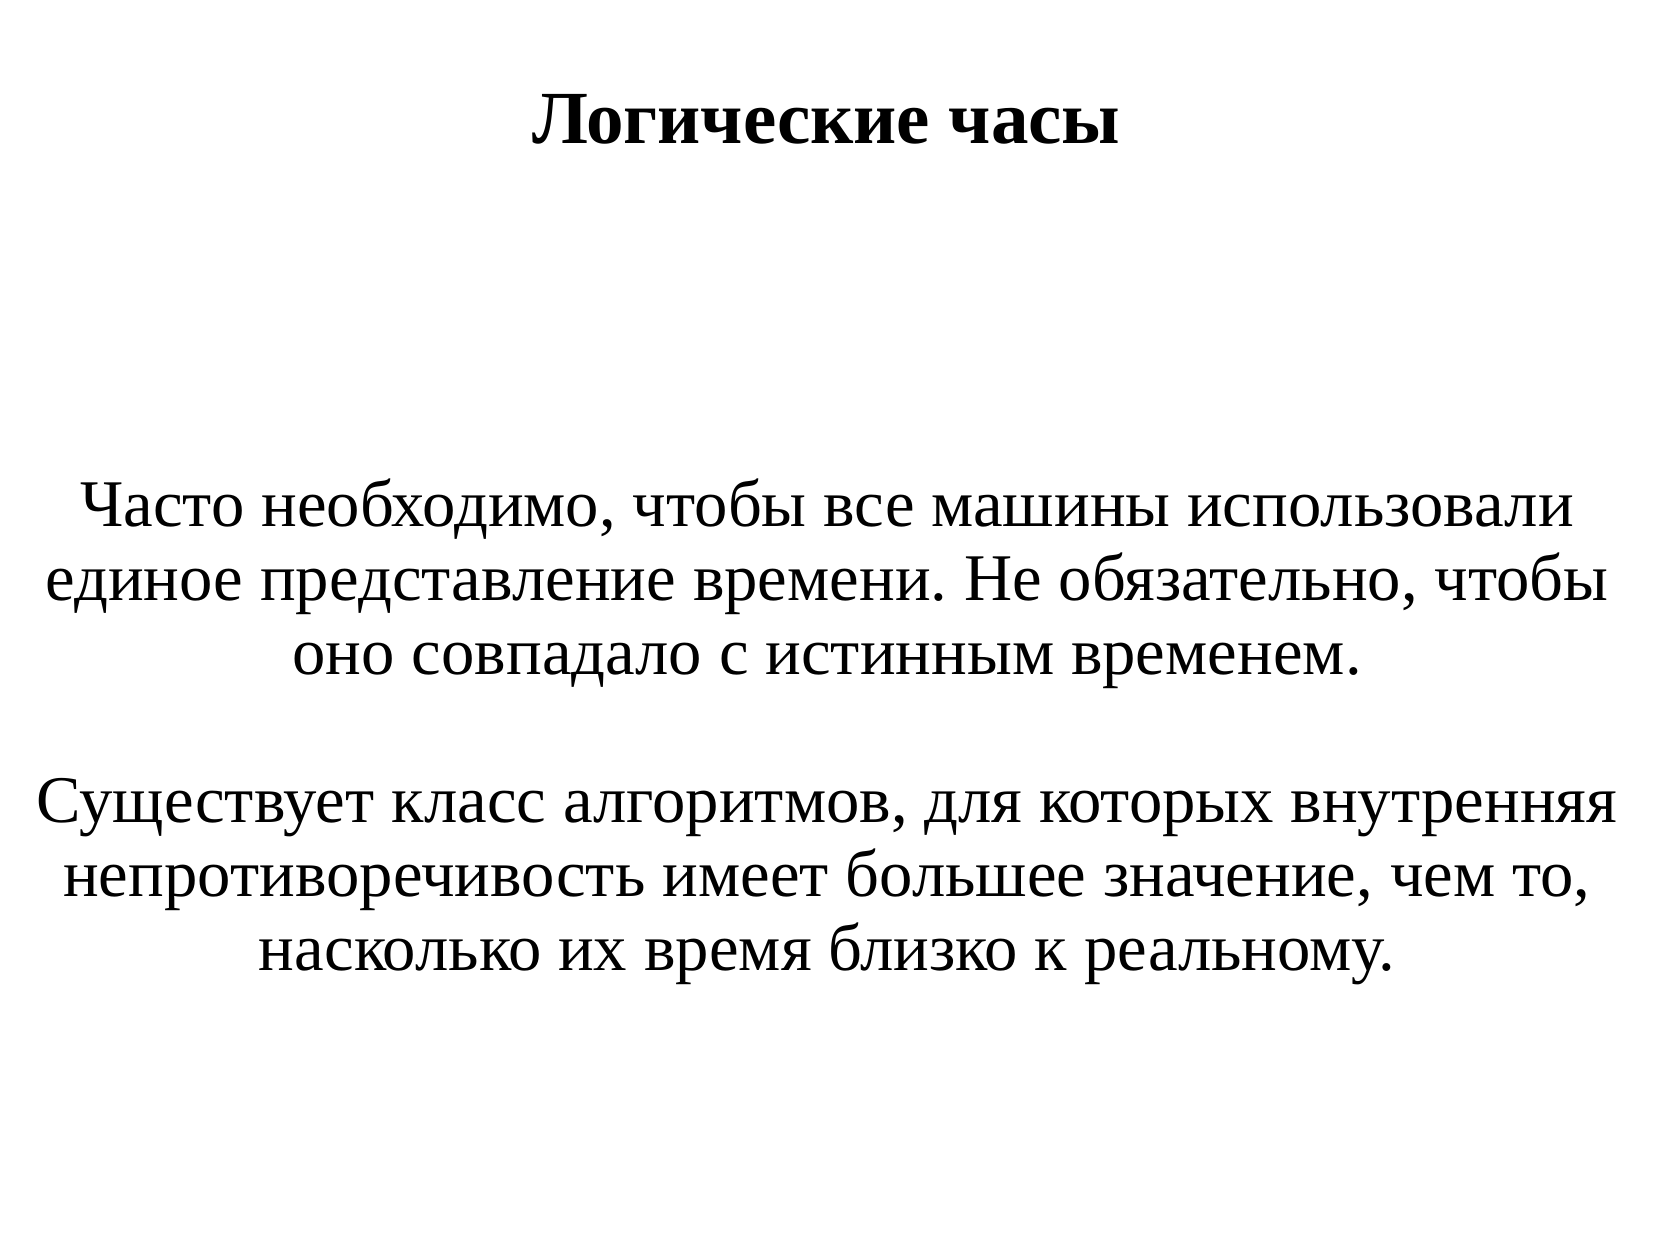

# Логические часы
Часто необходимо, чтобы все машины использовали единое представление времени. Не обязательно, чтобы оно совпадало с истинным временем.
Существует класс алгоритмов, для которых внутренняя непротиворечивость имеет большее значение, чем то, насколько их время близко к реальному.